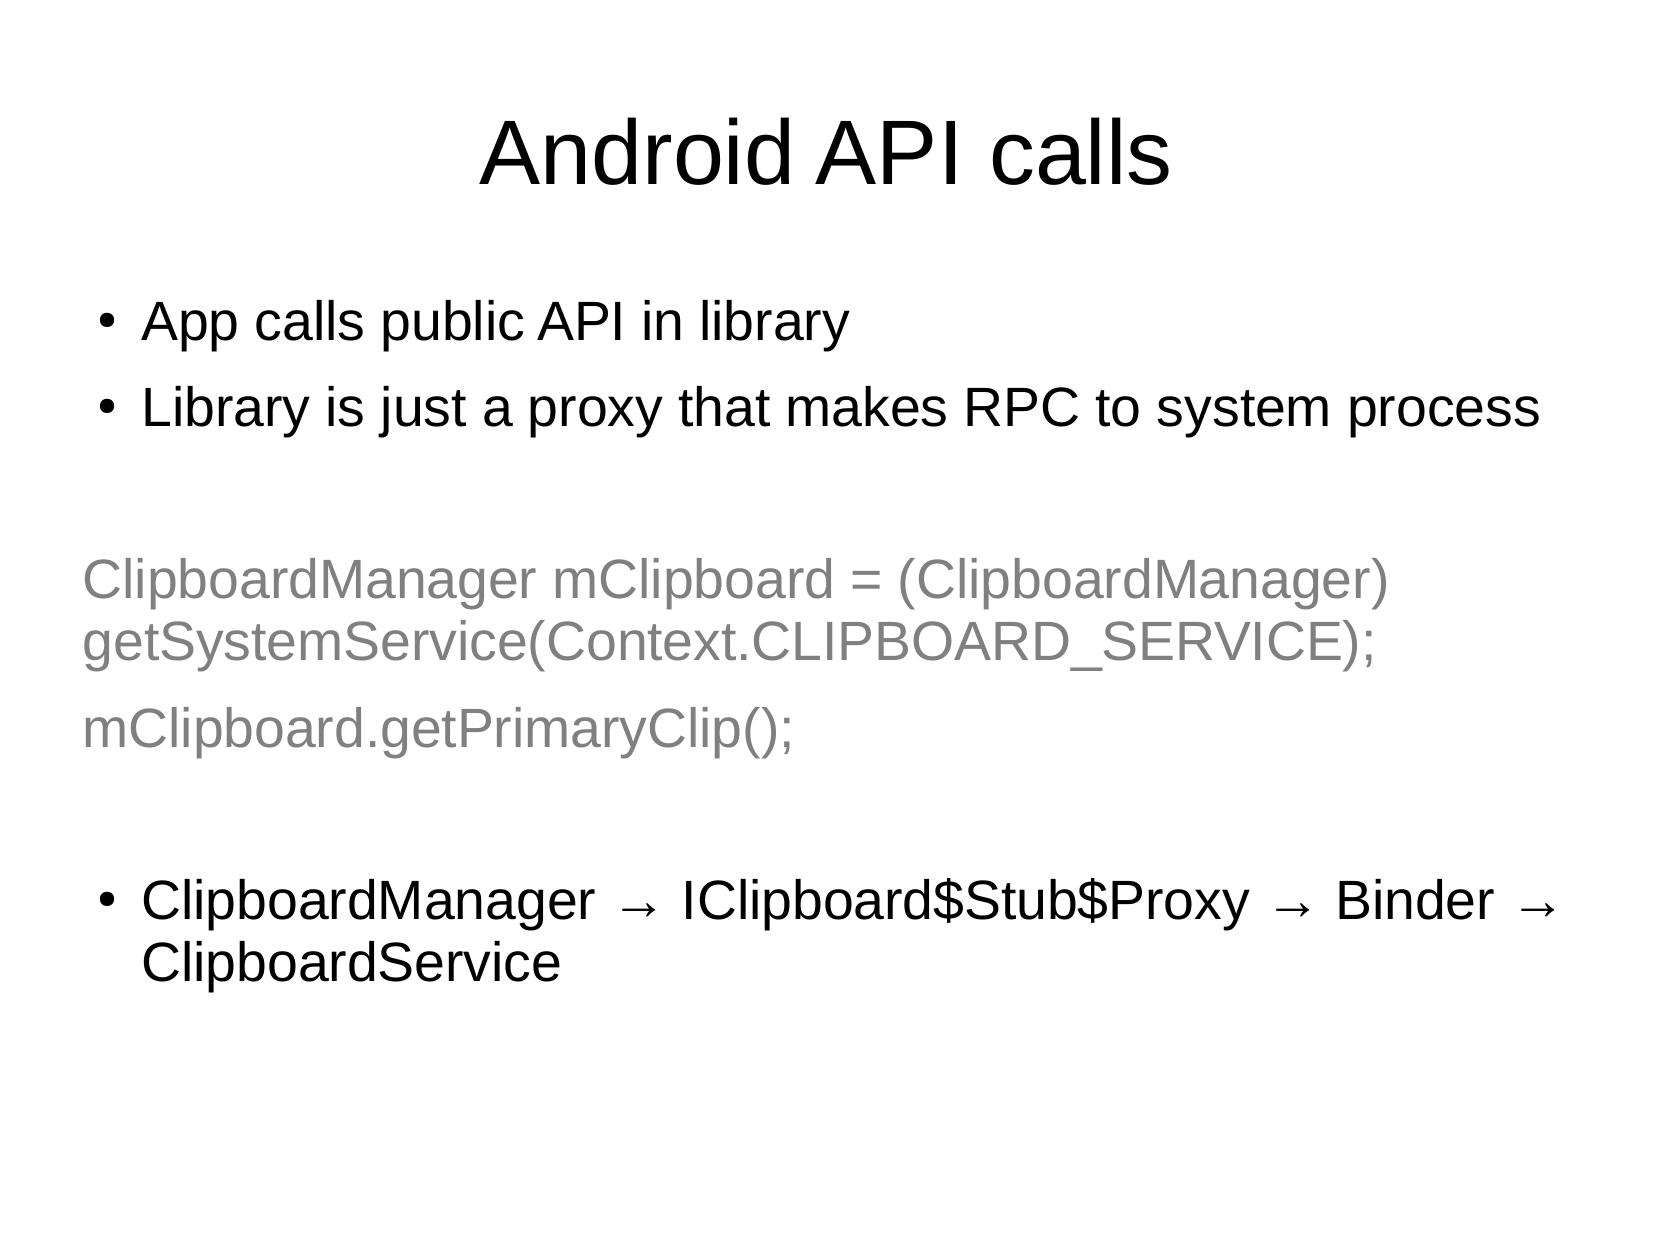

# Android API calls
App calls public API in library
Library is just a proxy that makes RPC to system process
ClipboardManager mClipboard = (ClipboardManager) getSystemService(Context.CLIPBOARD_SERVICE);
mClipboard.getPrimaryClip();
ClipboardManager → IClipboard$Stub$Proxy → Binder → ClipboardService